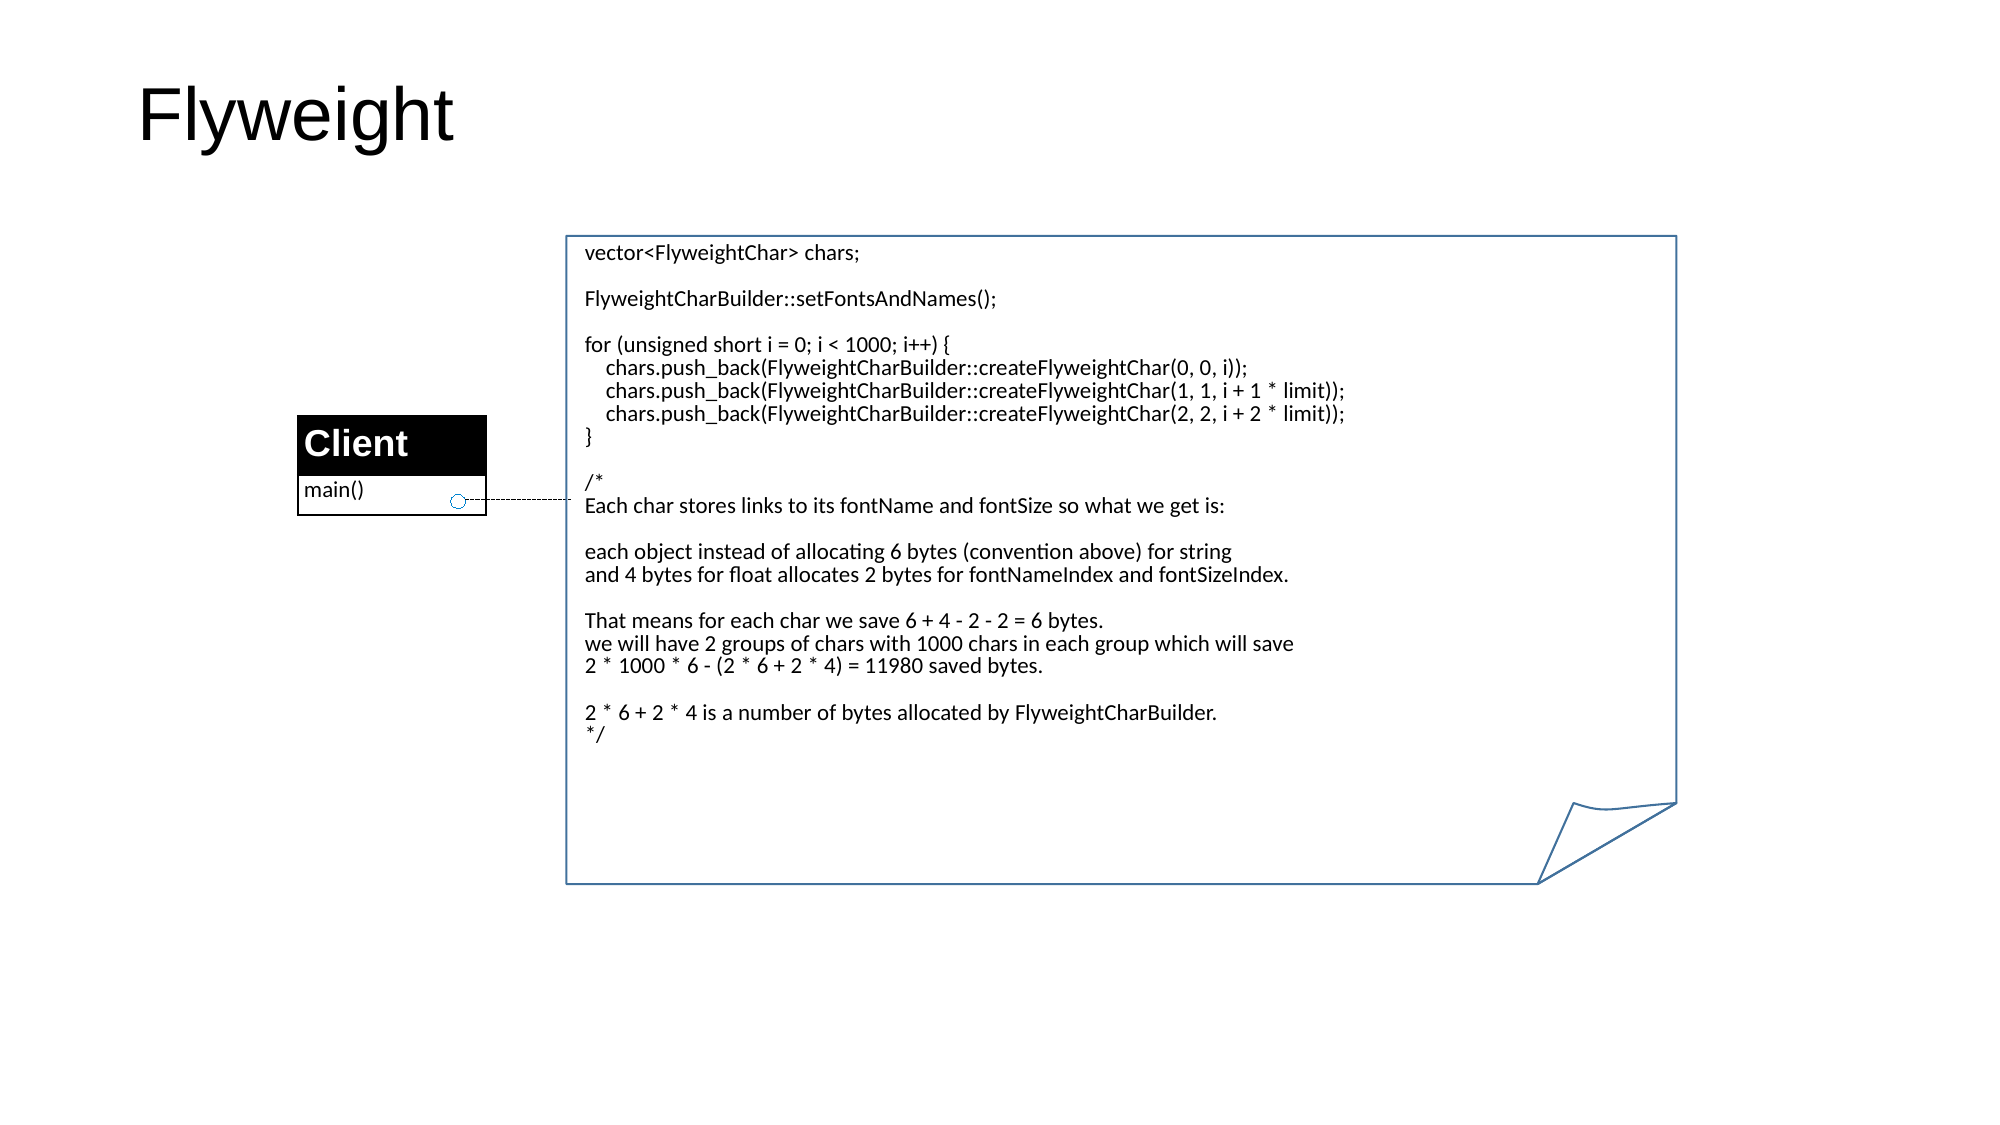

# Flyweight
vector<FlyweightChar> chars;
FlyweightCharBuilder::setFontsAndNames();
for (unsigned short i = 0; i < 1000; i++) {
 chars.push_back(FlyweightCharBuilder::createFlyweightChar(0, 0, i));
 chars.push_back(FlyweightCharBuilder::createFlyweightChar(1, 1, i + 1 * limit));
 chars.push_back(FlyweightCharBuilder::createFlyweightChar(2, 2, i + 2 * limit));
}
/*
Each char stores links to its fontName and fontSize so what we get is:
each object instead of allocating 6 bytes (convention above) for string
and 4 bytes for float allocates 2 bytes for fontNameIndex and fontSizeIndex.
That means for each char we save 6 + 4 - 2 - 2 = 6 bytes.
we will have 2 groups of chars with 1000 chars in each group which will save
2 * 1000 * 6 - (2 * 6 + 2 * 4) = 11980 saved bytes.
2 * 6 + 2 * 4 is a number of bytes allocated by FlyweightCharBuilder.
*/
| Client |
| --- |
| main() |